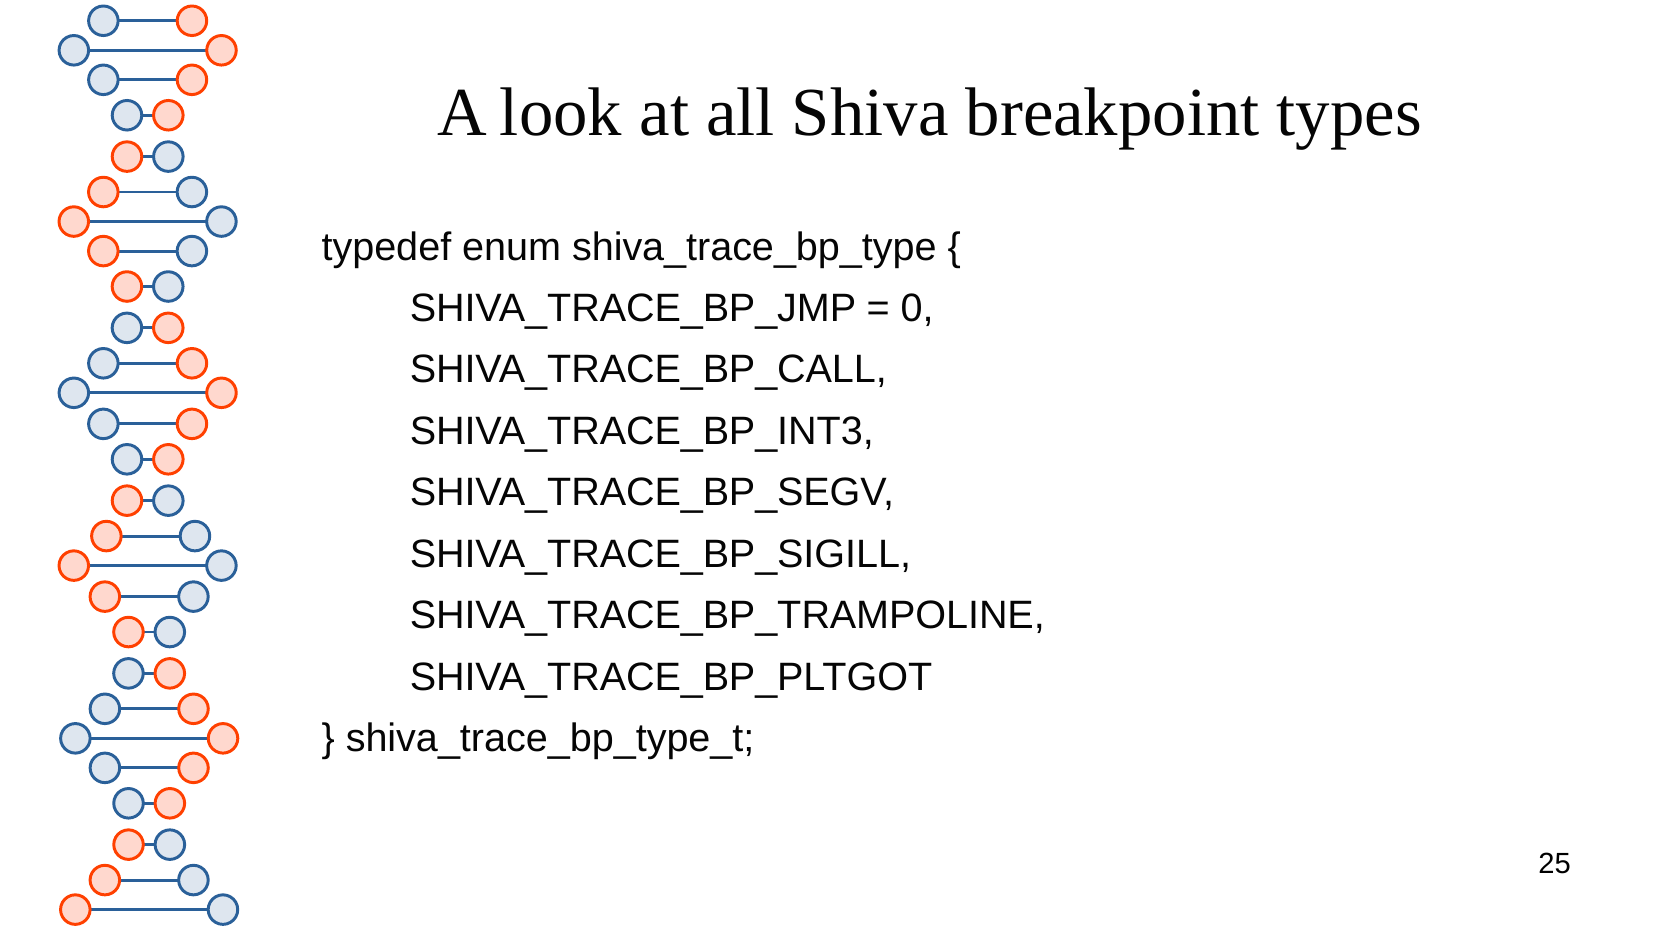

# A look at all Shiva breakpoint types
typedef enum shiva_trace_bp_type {
 SHIVA_TRACE_BP_JMP = 0,
 SHIVA_TRACE_BP_CALL,
 SHIVA_TRACE_BP_INT3,
 SHIVA_TRACE_BP_SEGV,
 SHIVA_TRACE_BP_SIGILL,
 SHIVA_TRACE_BP_TRAMPOLINE,
 SHIVA_TRACE_BP_PLTGOT
} shiva_trace_bp_type_t;
25